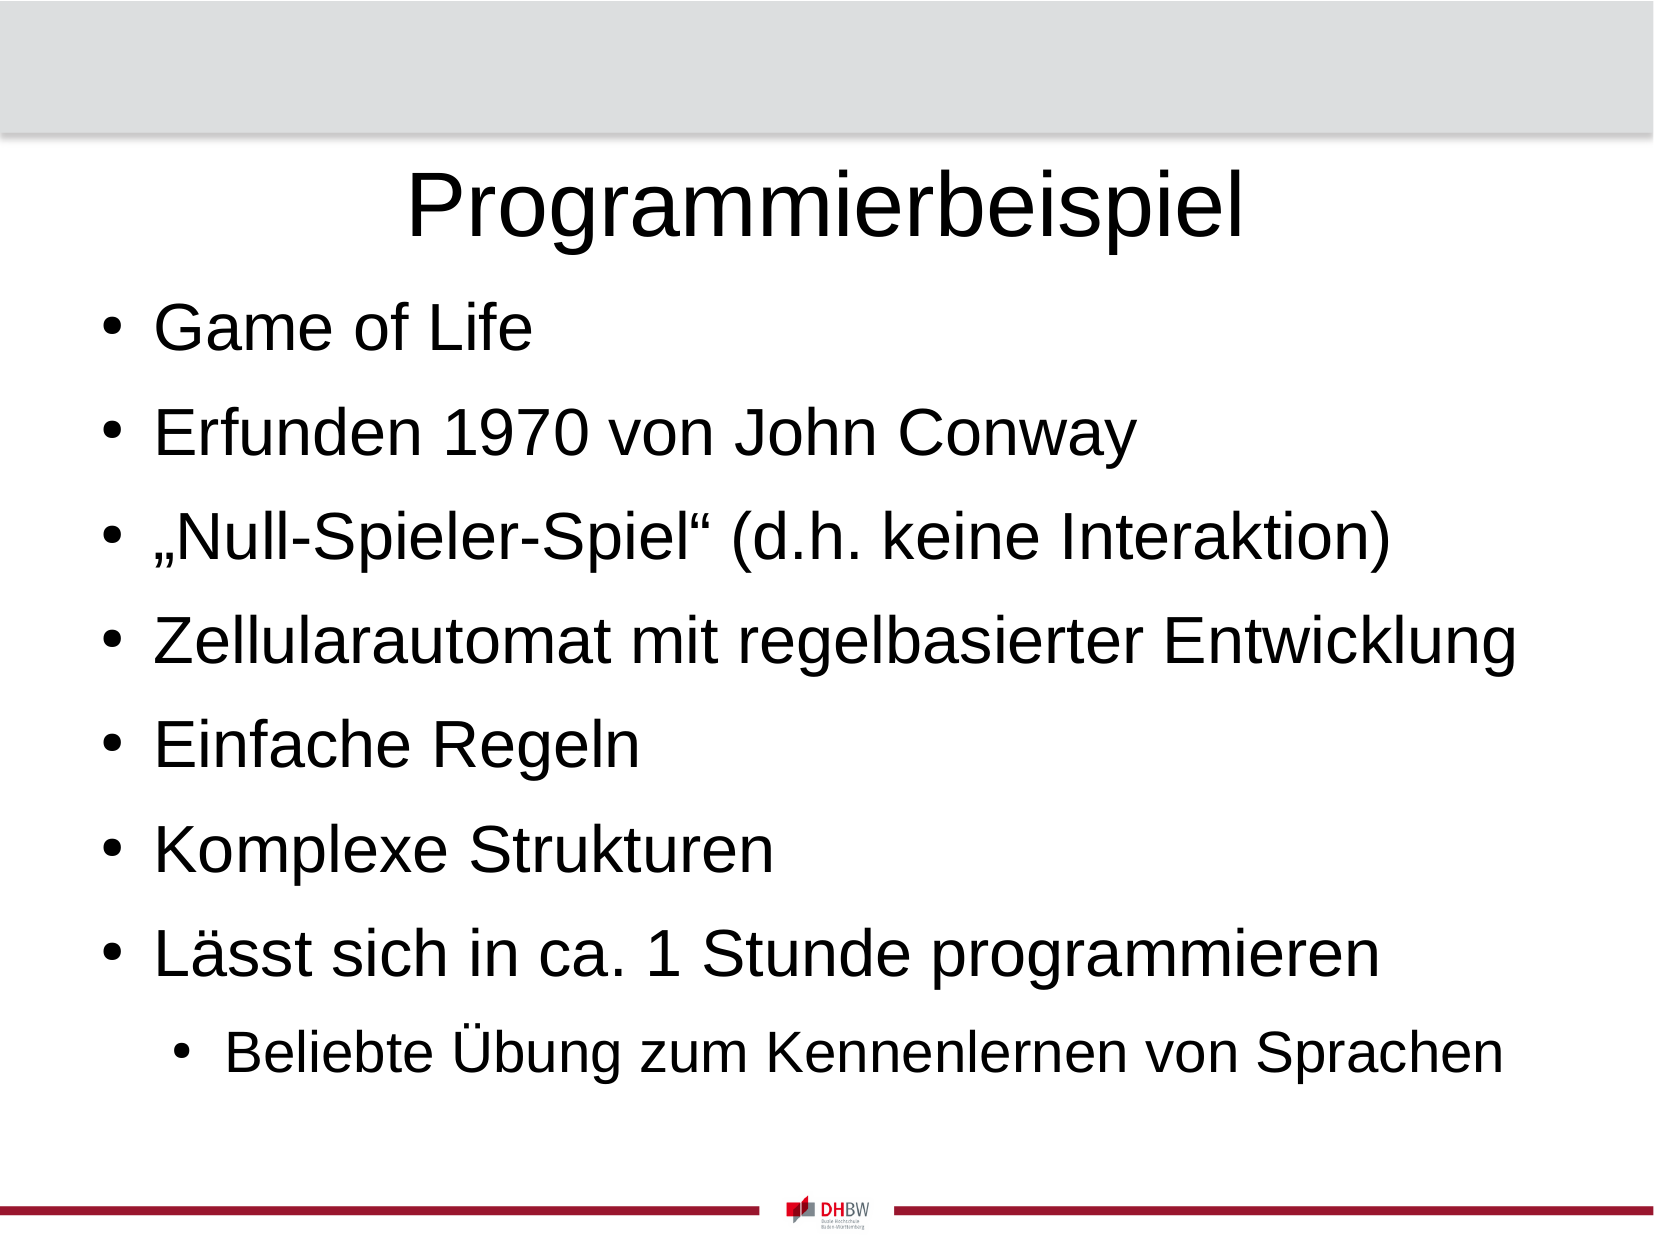

# Programmierbeispiel
Game of Life
Erfunden 1970 von John Conway
„Null-Spieler-Spiel“ (d.h. keine Interaktion)
Zellularautomat mit regelbasierter Entwicklung
Einfache Regeln
Komplexe Strukturen
Lässt sich in ca. 1 Stunde programmieren
Beliebte Übung zum Kennenlernen von Sprachen